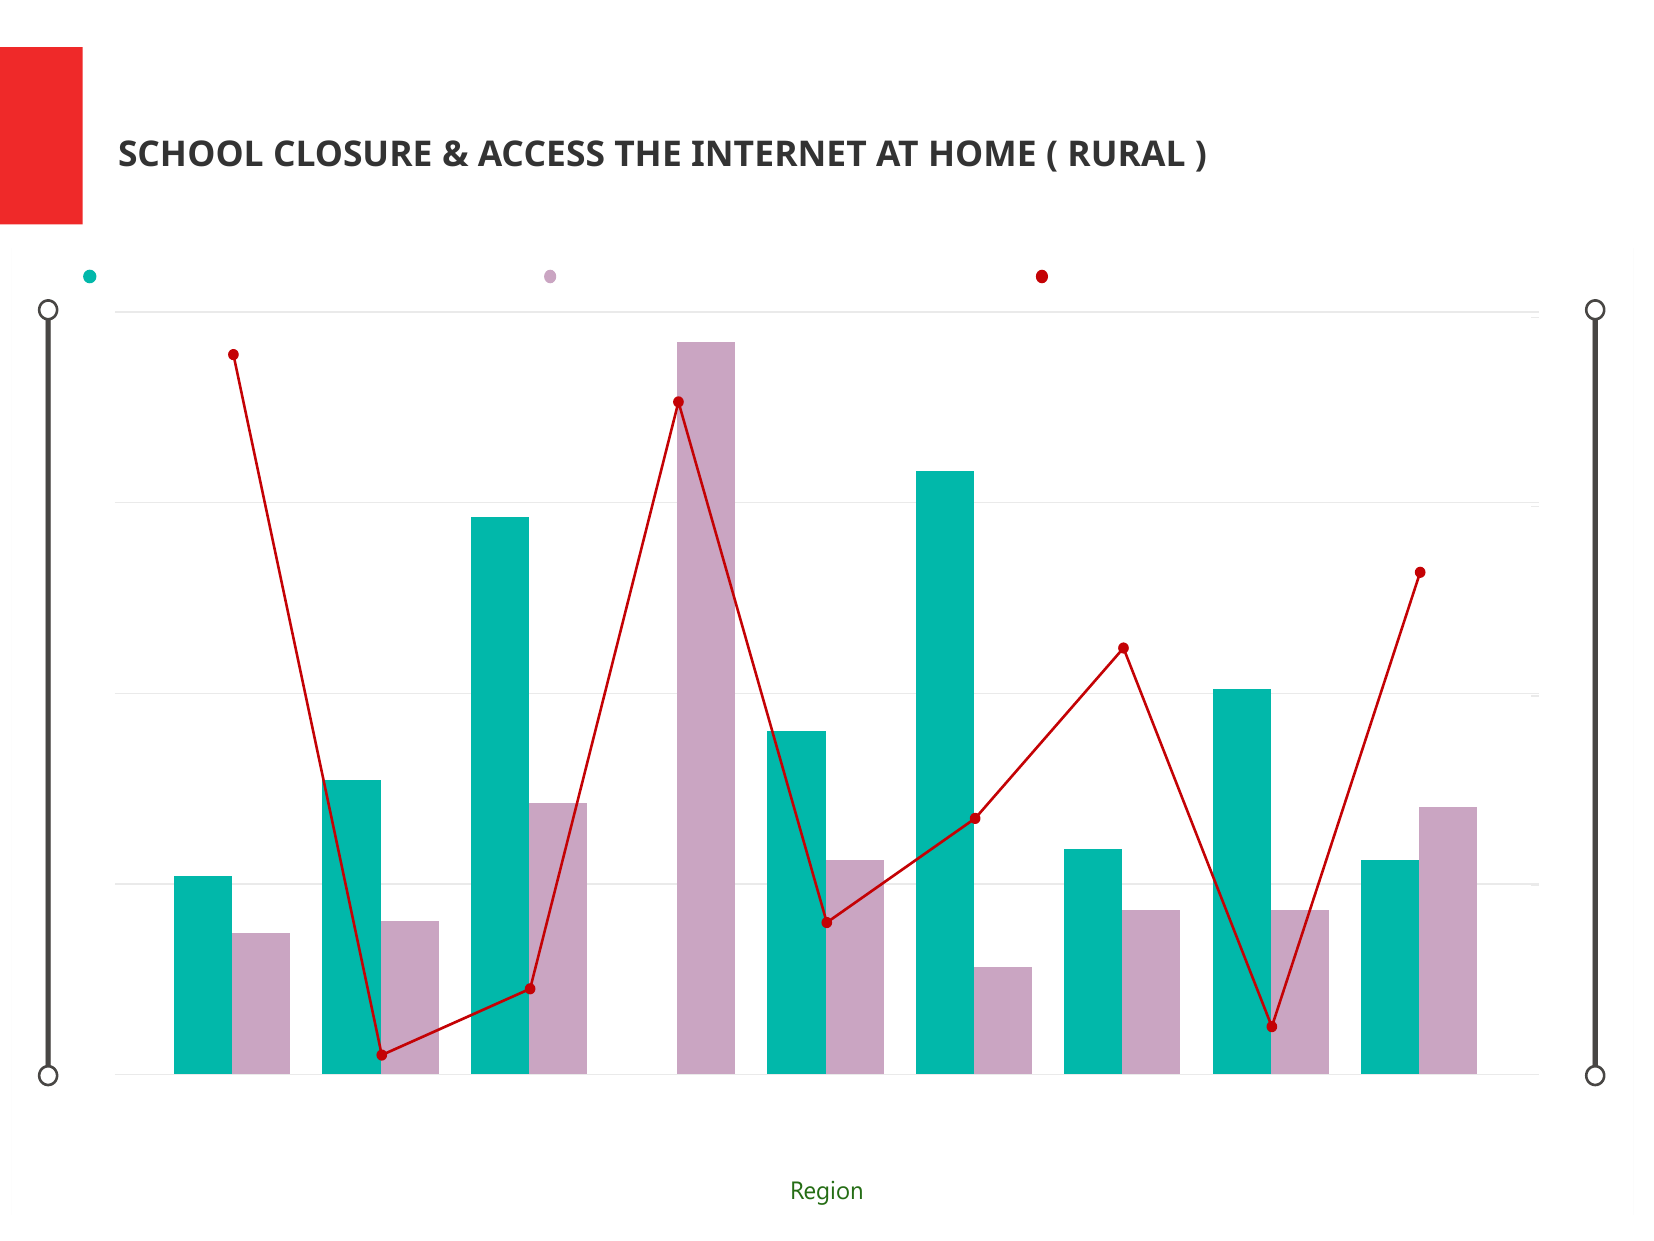

# SCHOOL CLOSURE & ACCESS THE INTERNET AT HOME ( RURAL )
8